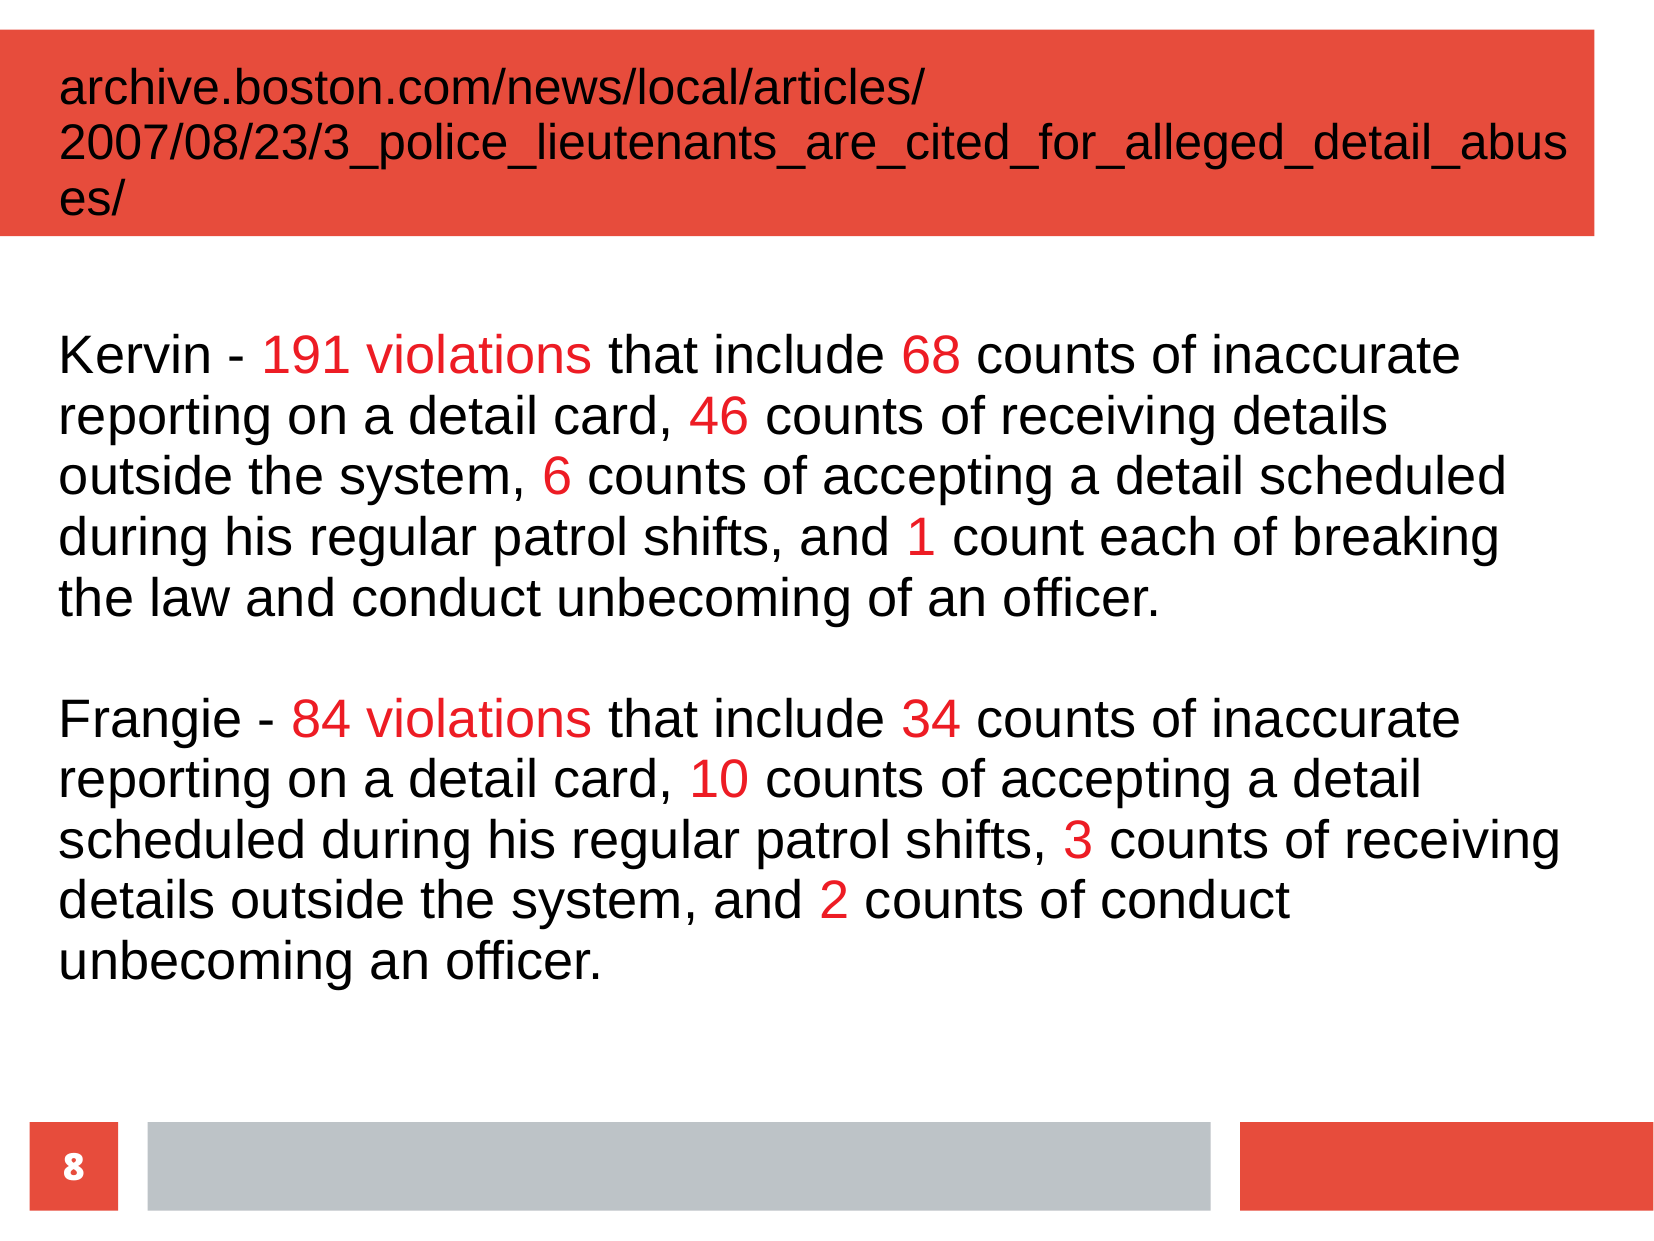

# archive.boston.com/news/local/articles/2007/08/23/3_police_lieutenants_are_cited_for_alleged_detail_abuses/
Kervin - 191 violations that include 68 counts of inaccurate reporting on a detail card, 46 counts of receiving details outside the system, 6 counts of accepting a detail scheduled during his regular patrol shifts, and 1 count each of breaking the law and conduct unbecoming of an officer.
Frangie - 84 violations that include 34 counts of inaccurate reporting on a detail card, 10 counts of accepting a detail scheduled during his regular patrol shifts, 3 counts of receiving details outside the system, and 2 counts of conduct unbecoming an officer.
8